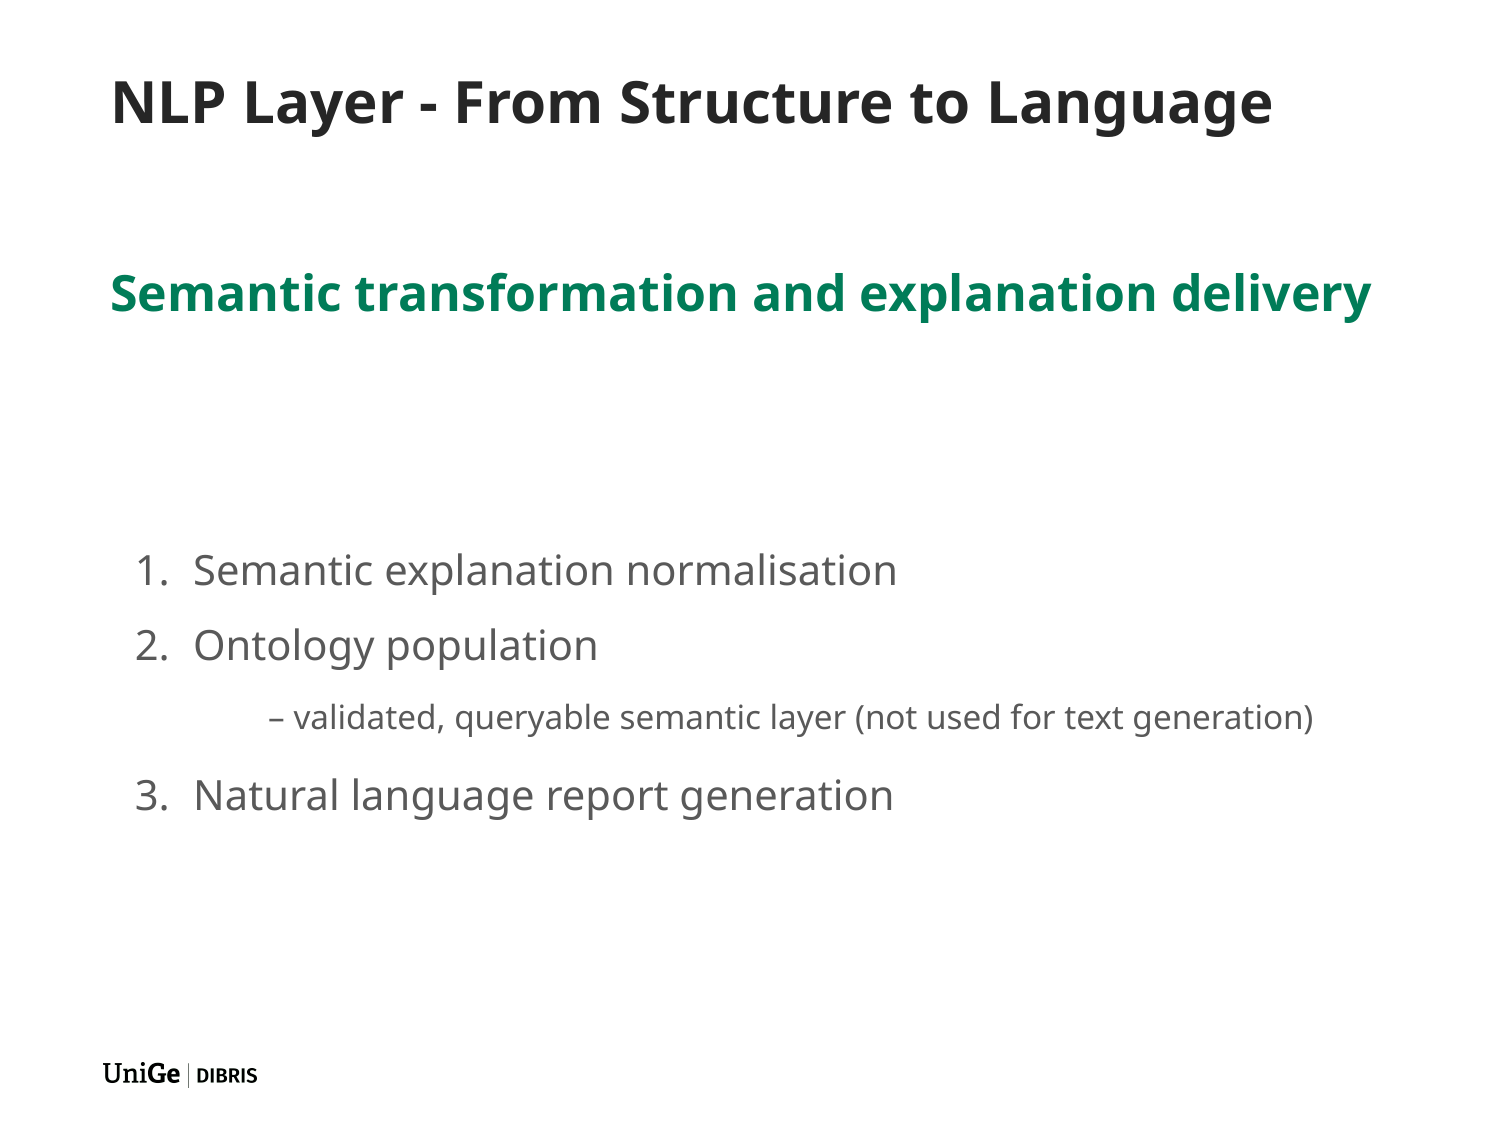

NLP Layer - From Structure to Language
Semantic transformation and explanation delivery
Semantic explanation normalisation
Ontology population
– validated, queryable semantic layer (not used for text generation)
Natural language report generation